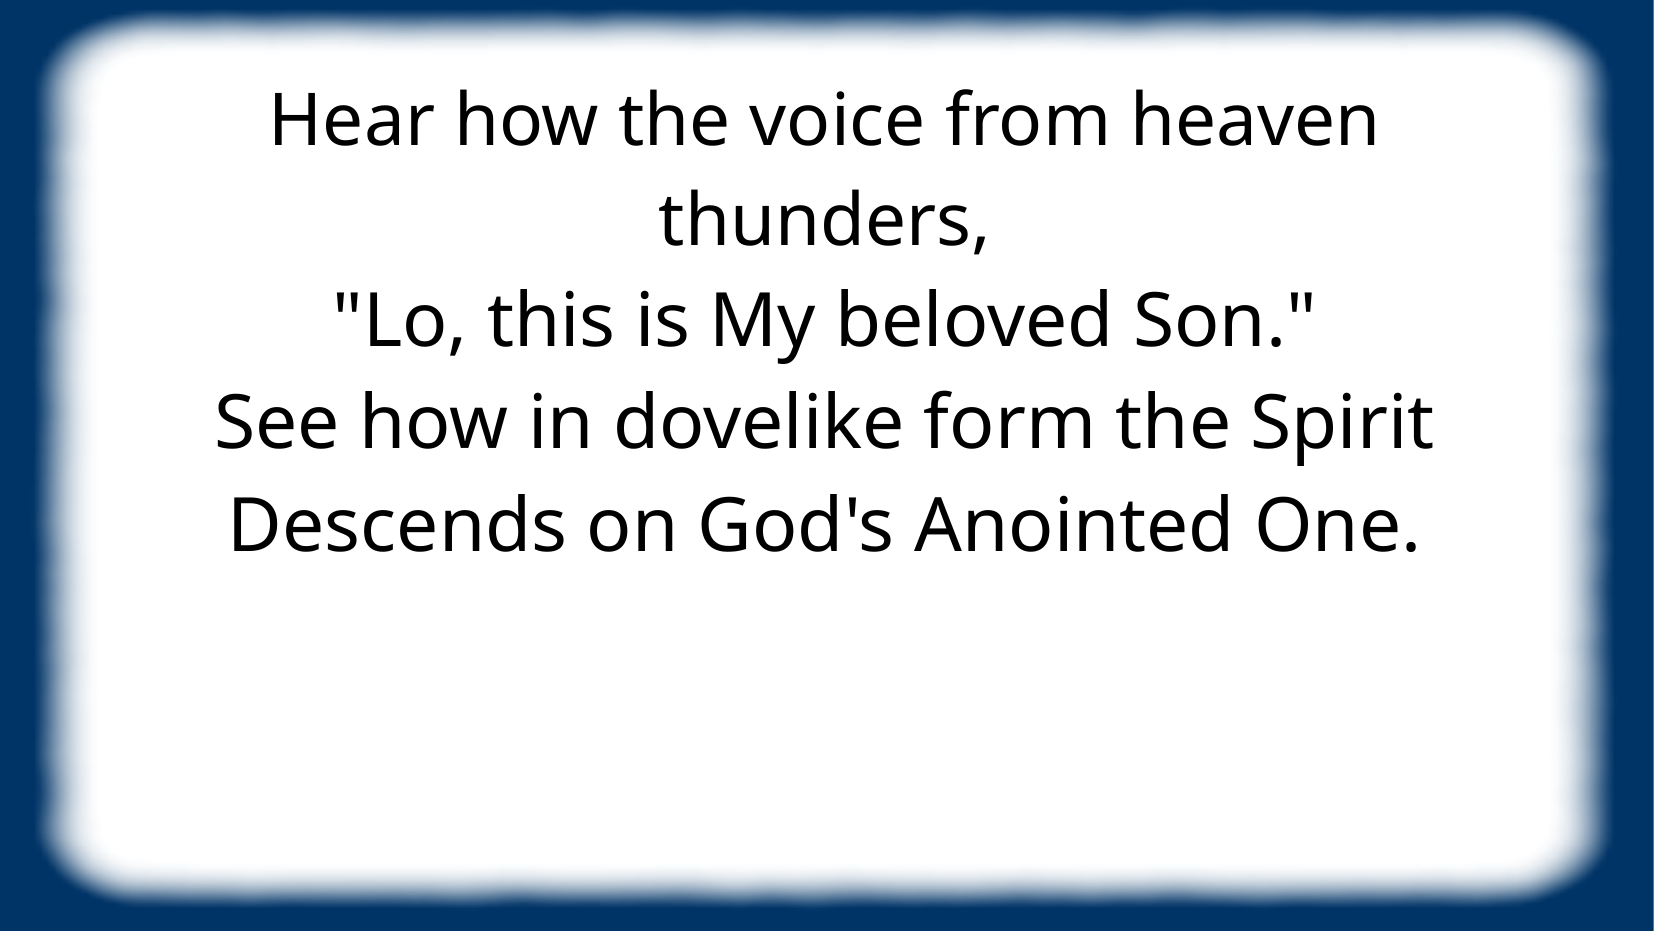

Hear how the voice from heaven thunders,
"Lo, this is My beloved Son."
See how in dovelike form the Spirit
Descends on God's Anointed One.